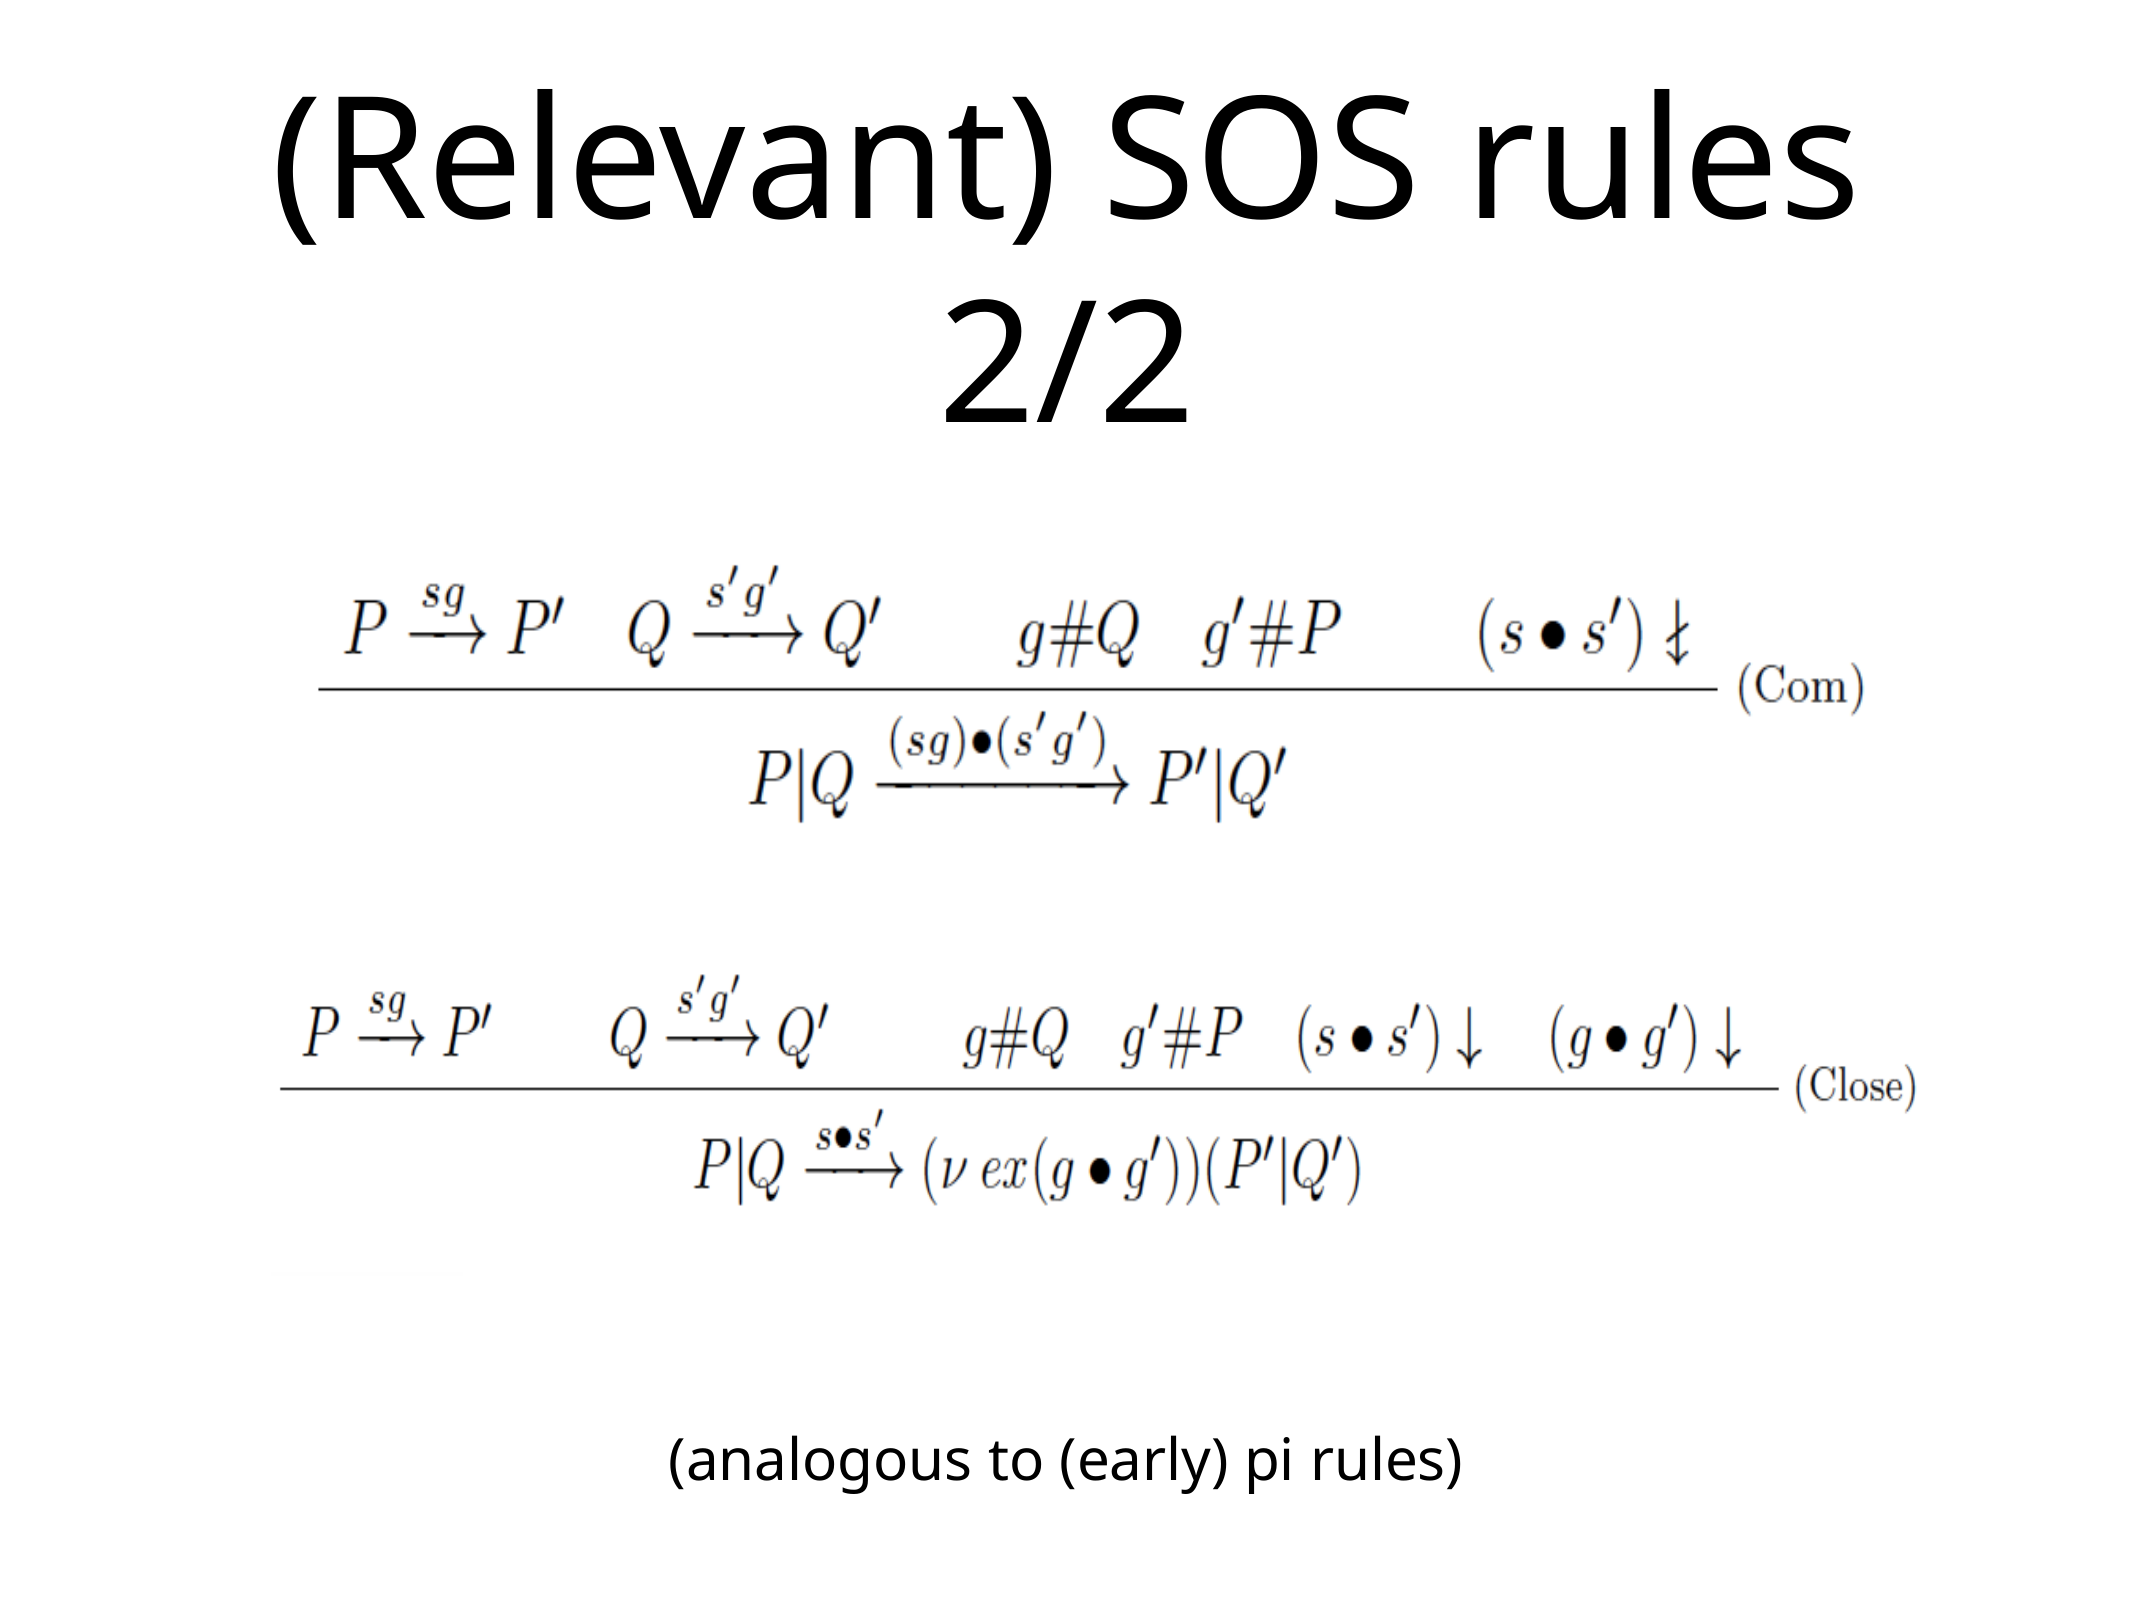

# (Relevant) SOS rules 2/2
(analogous to (early) pi rules)
36